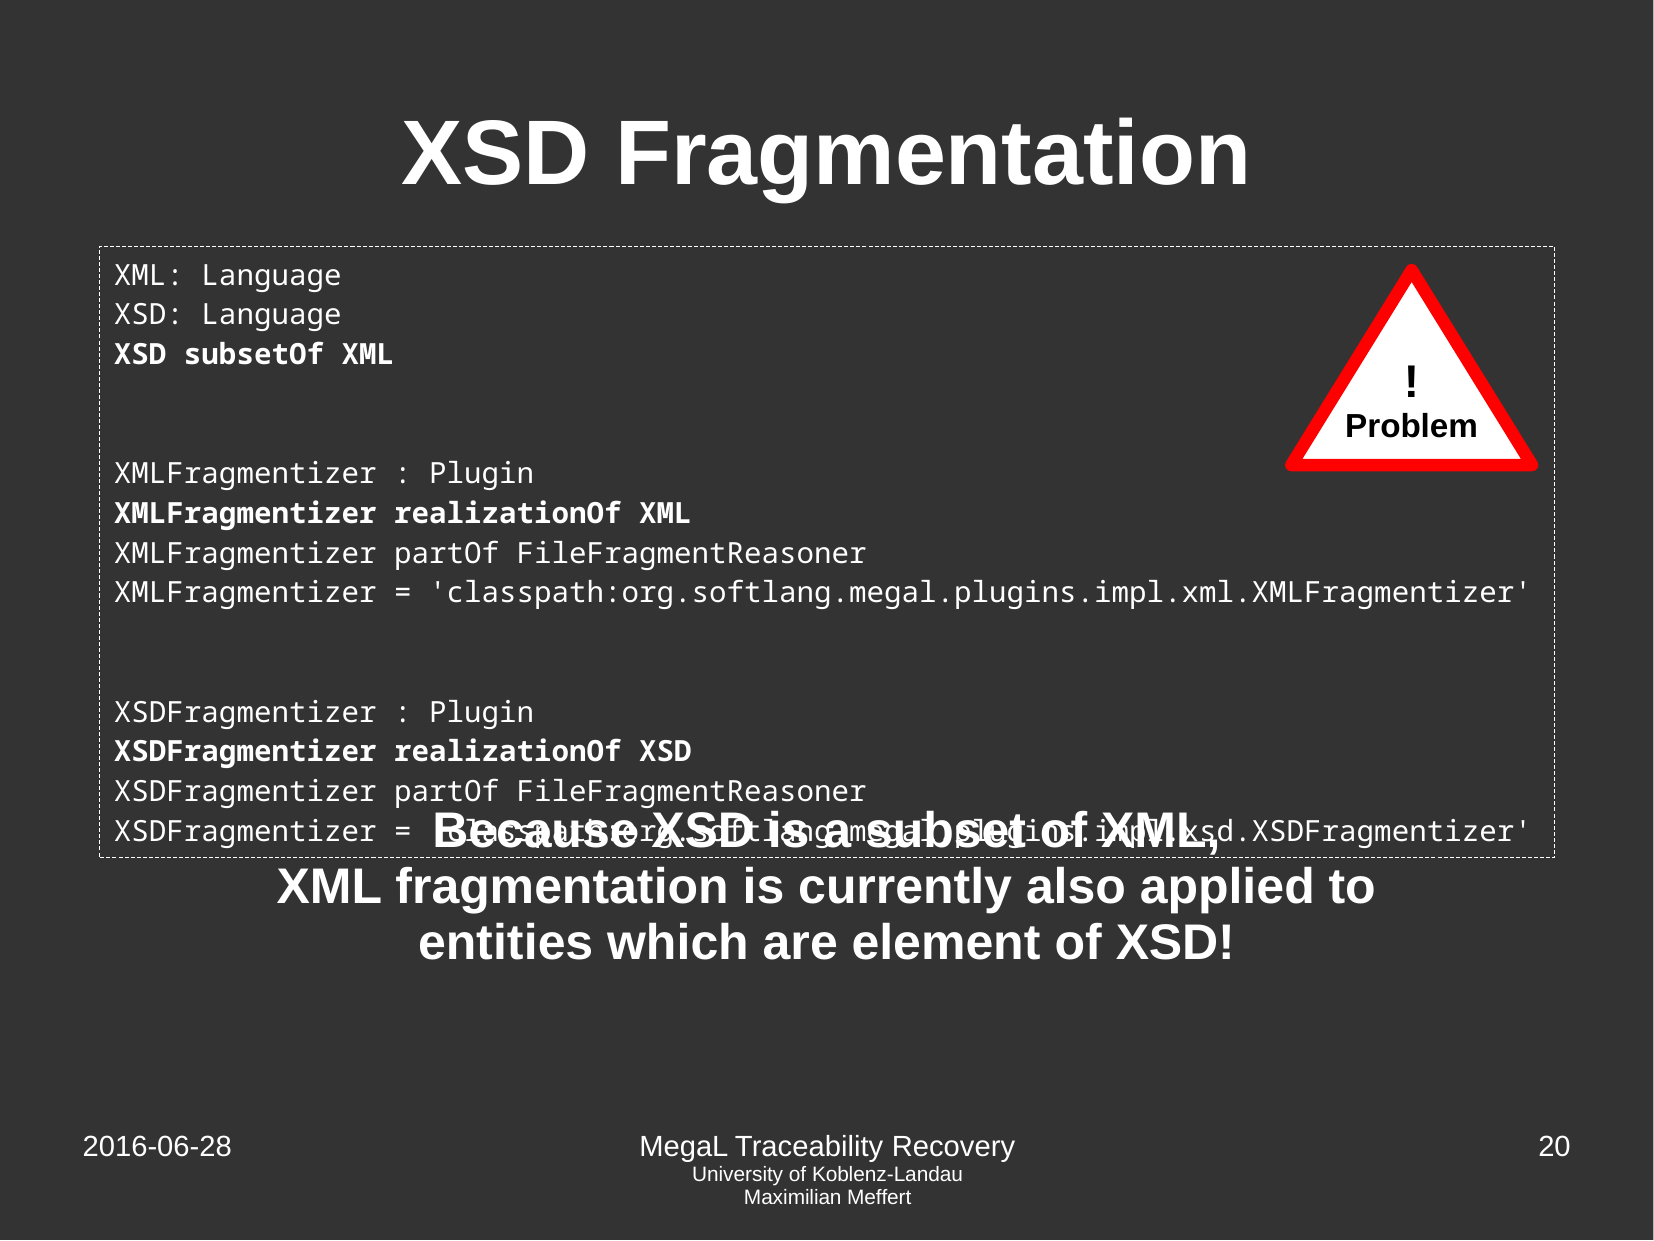

# XSD Fragmentation
XML: Language
XSD: Language
XSD subsetOf XML
XMLFragmentizer : Plugin
XMLFragmentizer realizationOf XML
XMLFragmentizer partOf FileFragmentReasoner
XMLFragmentizer = 'classpath:org.softlang.megal.plugins.impl.xml.XMLFragmentizer'
XSDFragmentizer : Plugin
XSDFragmentizer realizationOf XSD
XSDFragmentizer partOf FileFragmentReasoner
XSDFragmentizer = 'classpath:org.softlang.megal.plugins.impl.xsd.XSDFragmentizer'
!
Problem
Because XSD is a subset of XML,
XML fragmentation is currently also applied to
entities which are element of XSD!
2016-06-28
MegaL Traceability Recovery
20